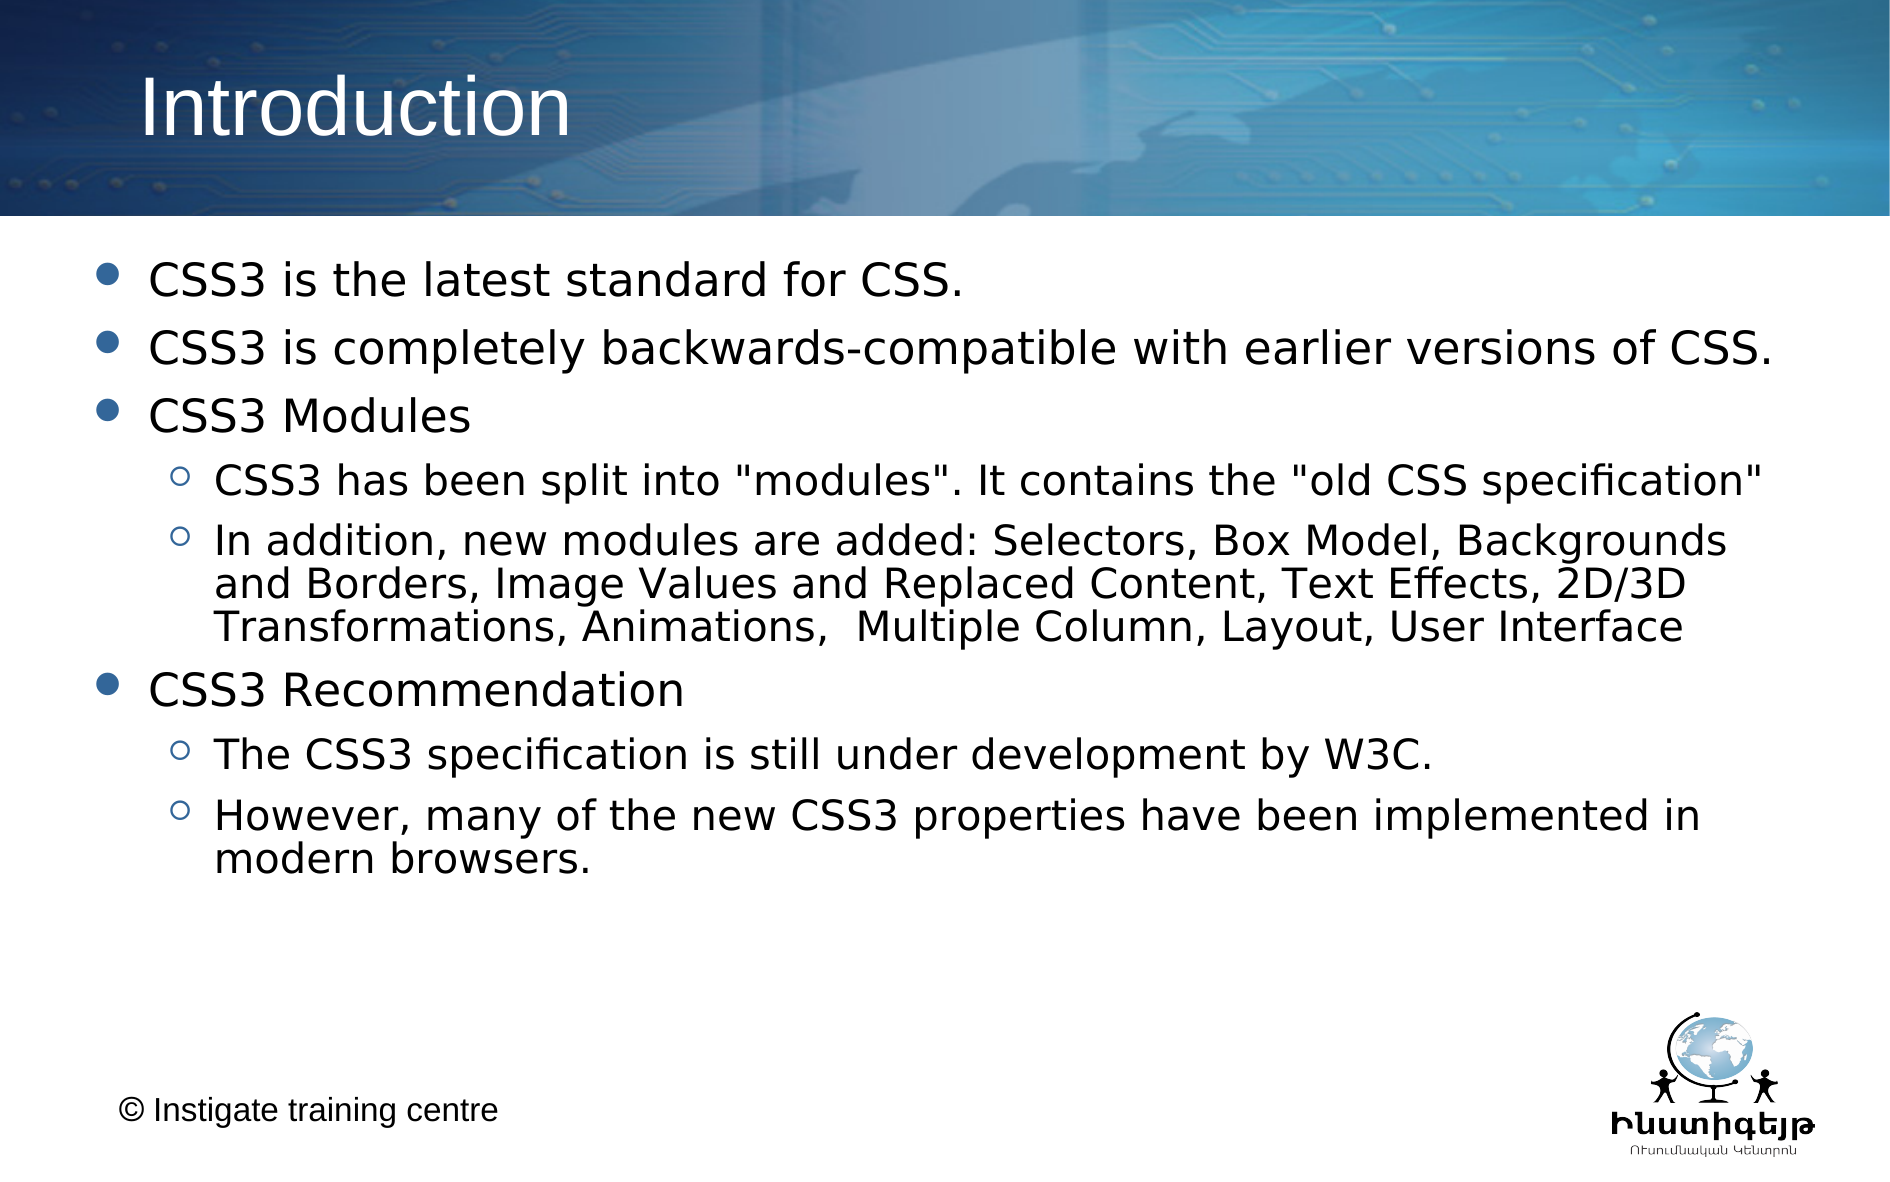

Introduction
# CSS3 is the latest standard for CSS.
CSS3 is completely backwards-compatible with earlier versions of CSS.
CSS3 Modules
CSS3 has been split into "modules". It contains the "old CSS specification"
In addition, new modules are added: Selectors, Box Model, Backgrounds and Borders, Image Values and Replaced Content, Text Effects, 2D/3D Transformations, Animations, Multiple Column, Layout, User Interface
CSS3 Recommendation
The CSS3 specification is still under development by W3C.
However, many of the new CSS3 properties have been implemented in modern browsers.